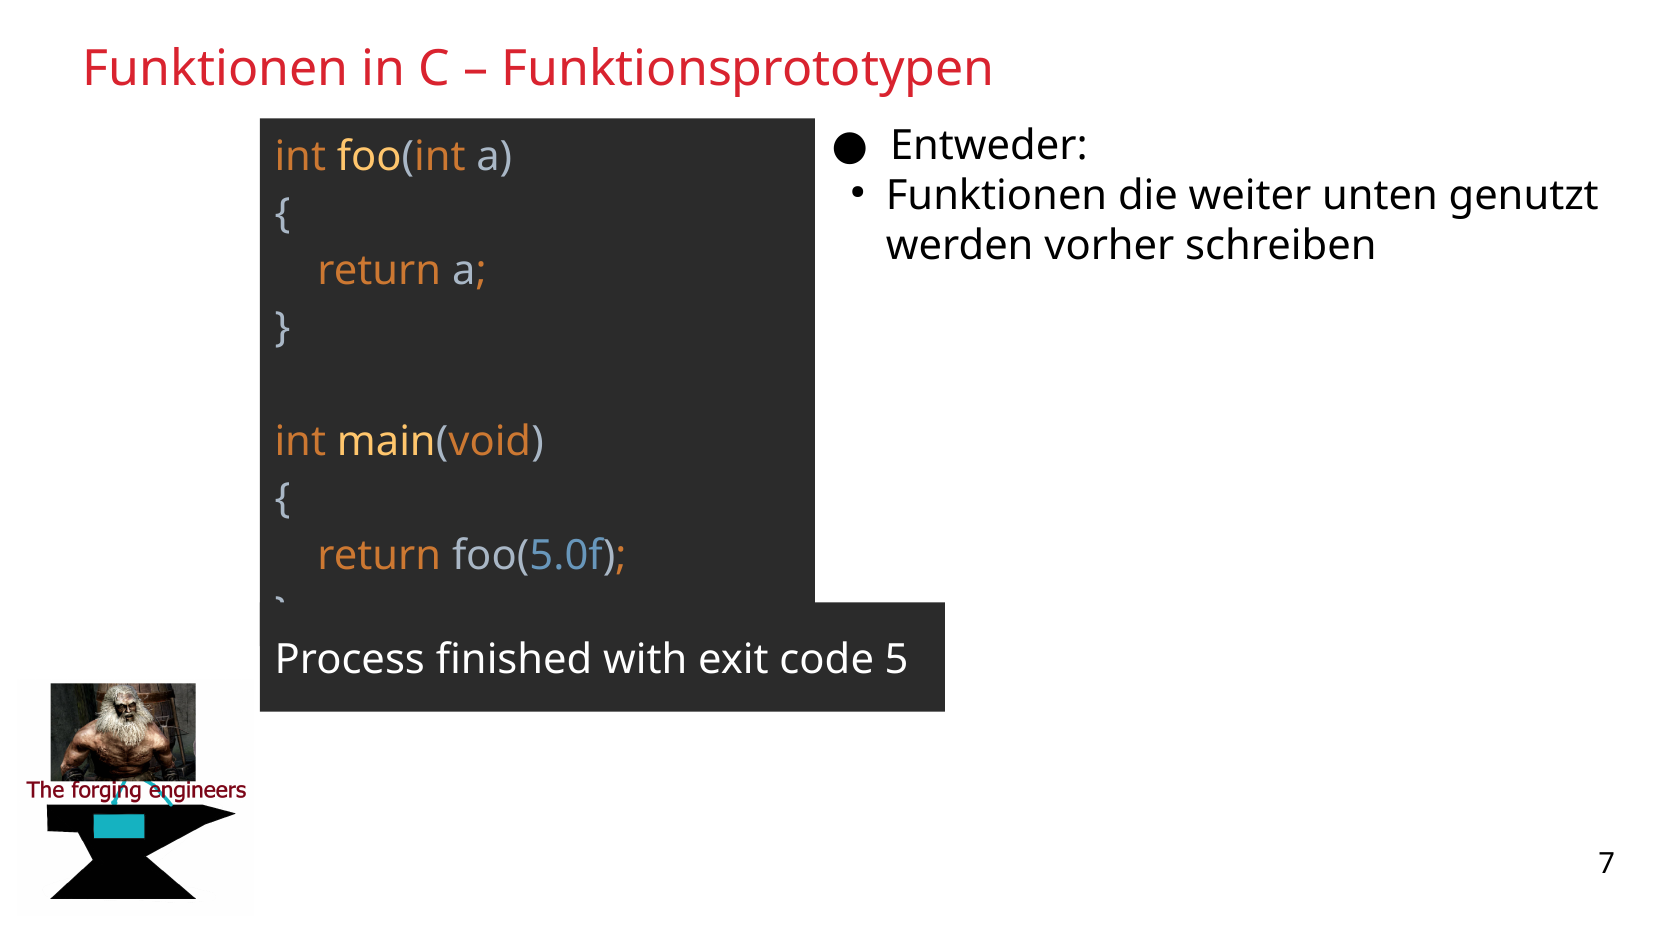

# Funktionen in C – Funktionsprototypen
Entweder:
Funktionen die weiter unten genutzt werden vorher schreiben
int foo(int a)
{
 return a;
}
int main(void)
{
 return foo(5.0f);
}
Process finished with exit code 5